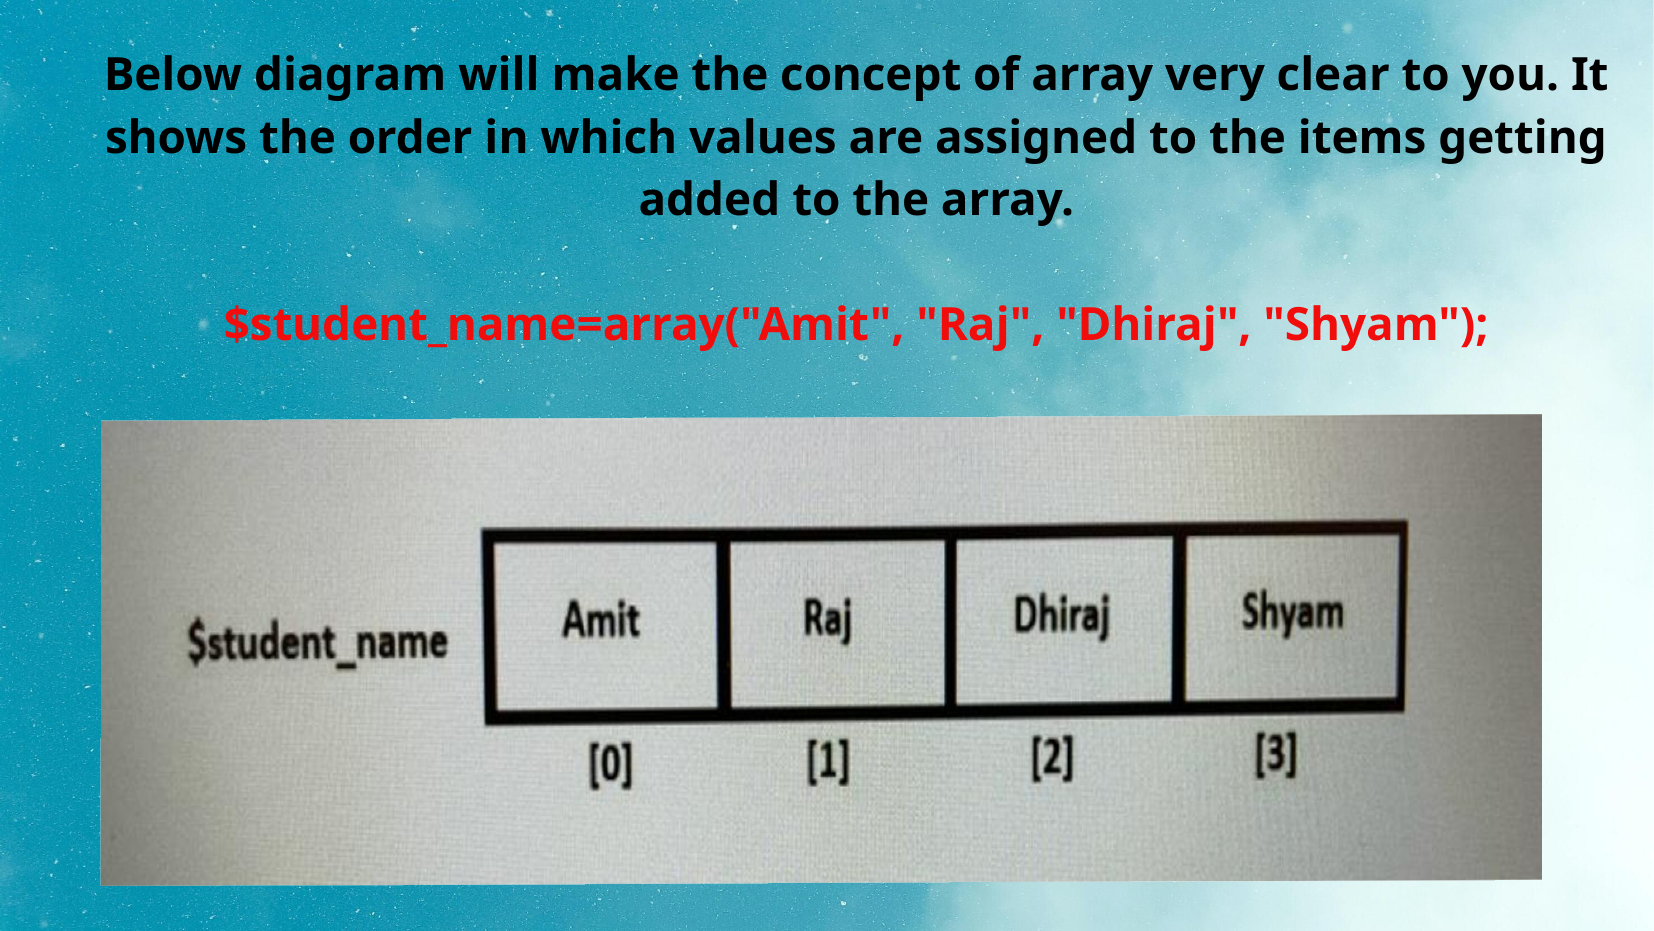

# Below diagram will make the concept of array very clear to you. It shows the order in which values are assigned to the items getting added to the array. $student_name=array("Amit", "Raj", "Dhiraj", "Shyam");